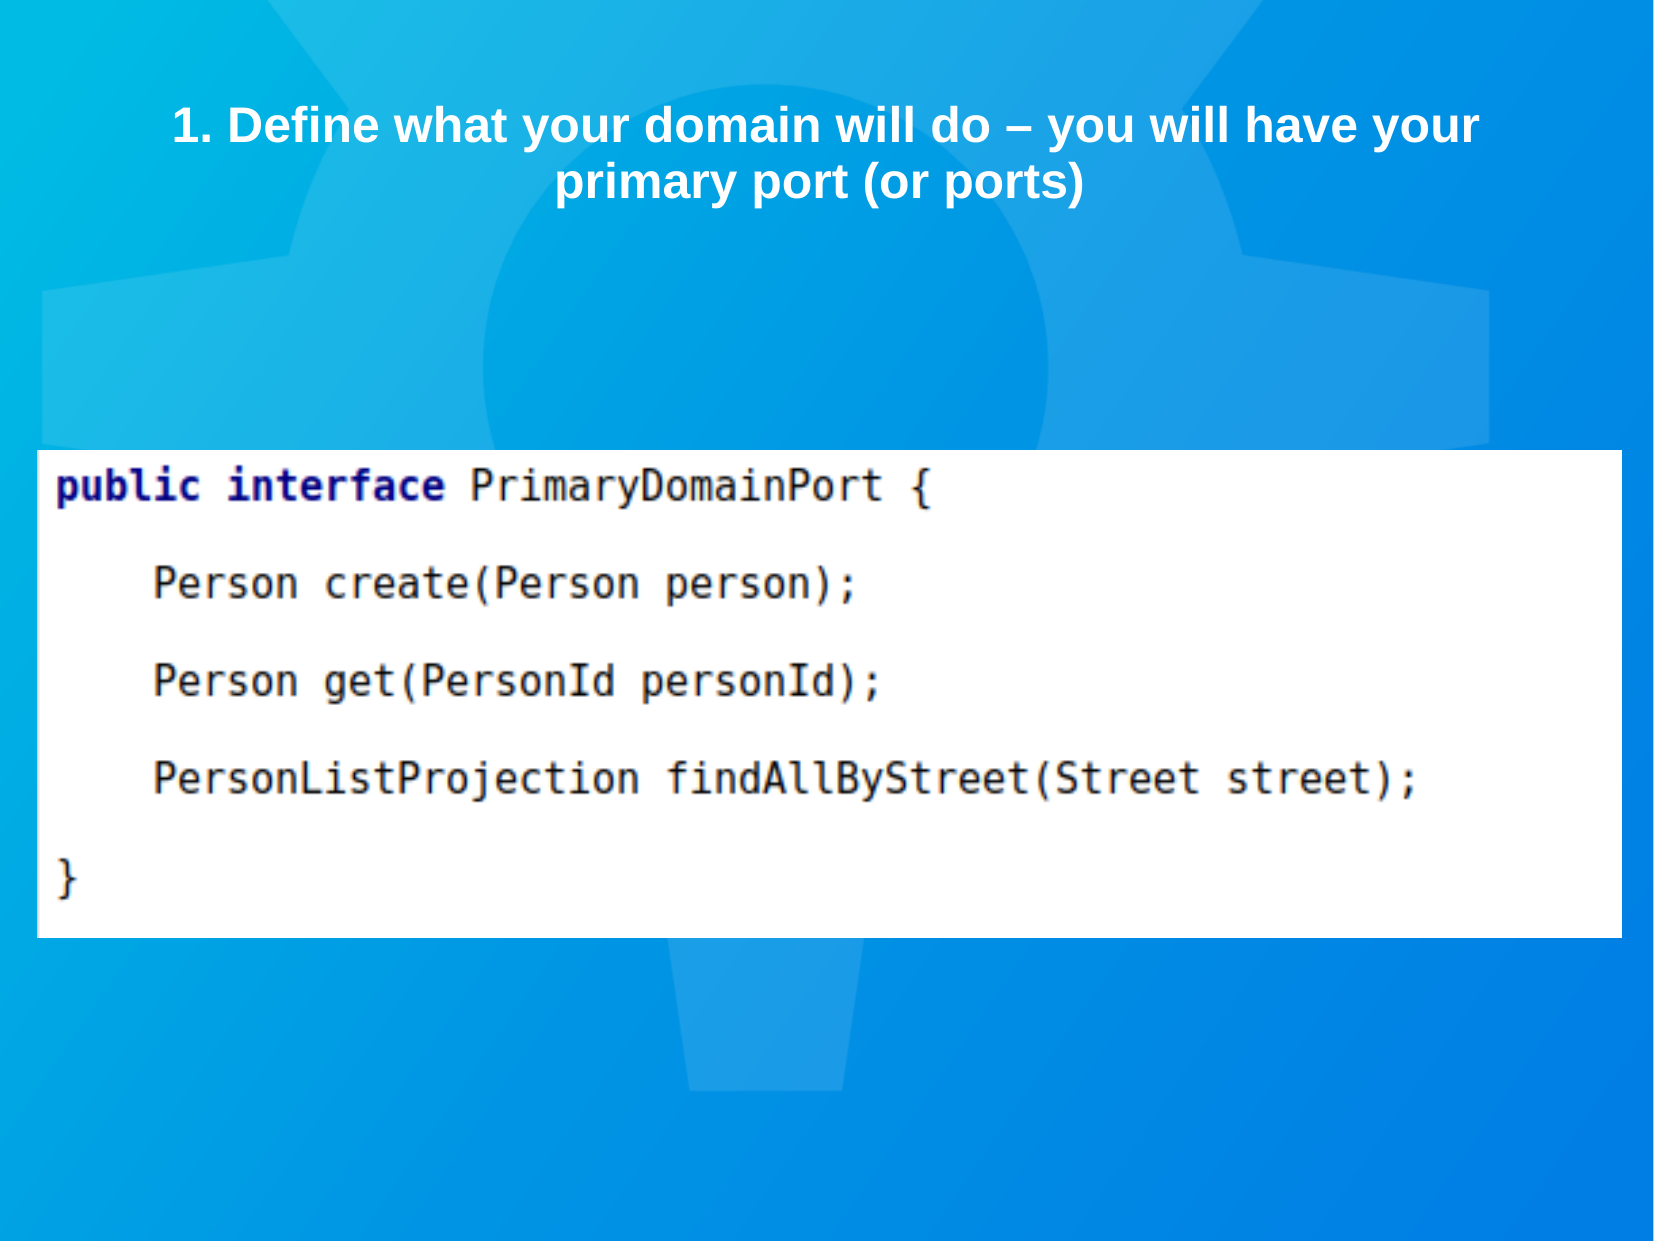

# 1. Define what your domain will do – you will have your primary port (or ports)